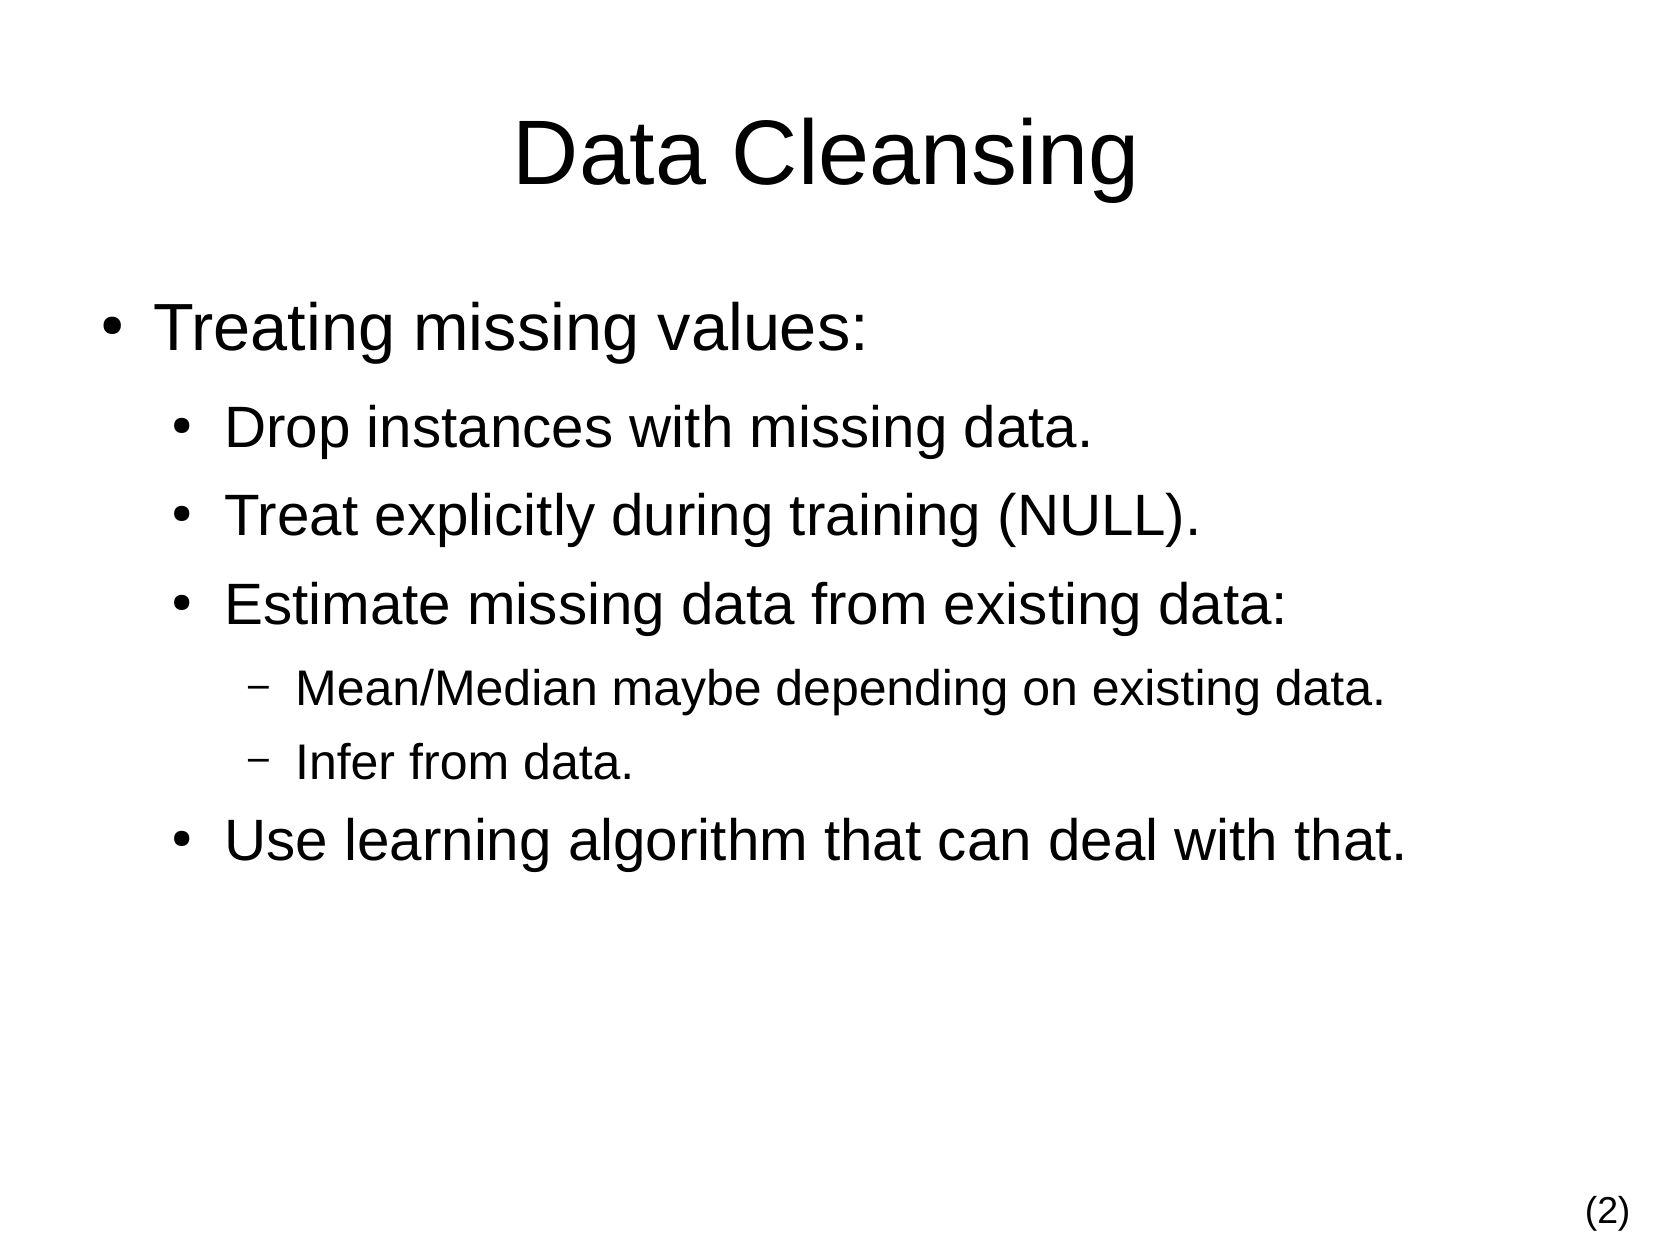

# Data Cleansing
Treating missing values:
Drop instances with missing data.
Treat explicitly during training (NULL).
Estimate missing data from existing data:
Mean/Median maybe depending on existing data.
Infer from data.
Use learning algorithm that can deal with that.
(2)